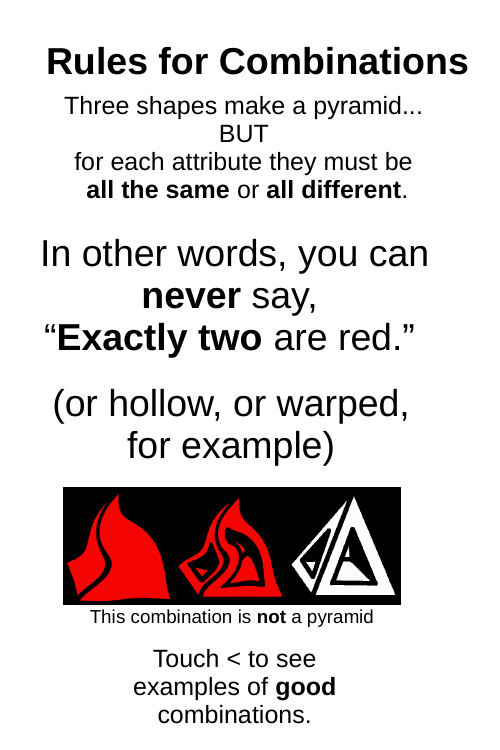

Rules for Combinations
Three shapes make a pyramid...
BUT
for each attribute they must be
 all the same or all different.
In other words, you can never say,
“Exactly two are red.”
(or hollow, or warped, for example)
This combination is not a pyramid
Touch < to see examples of good combinations.